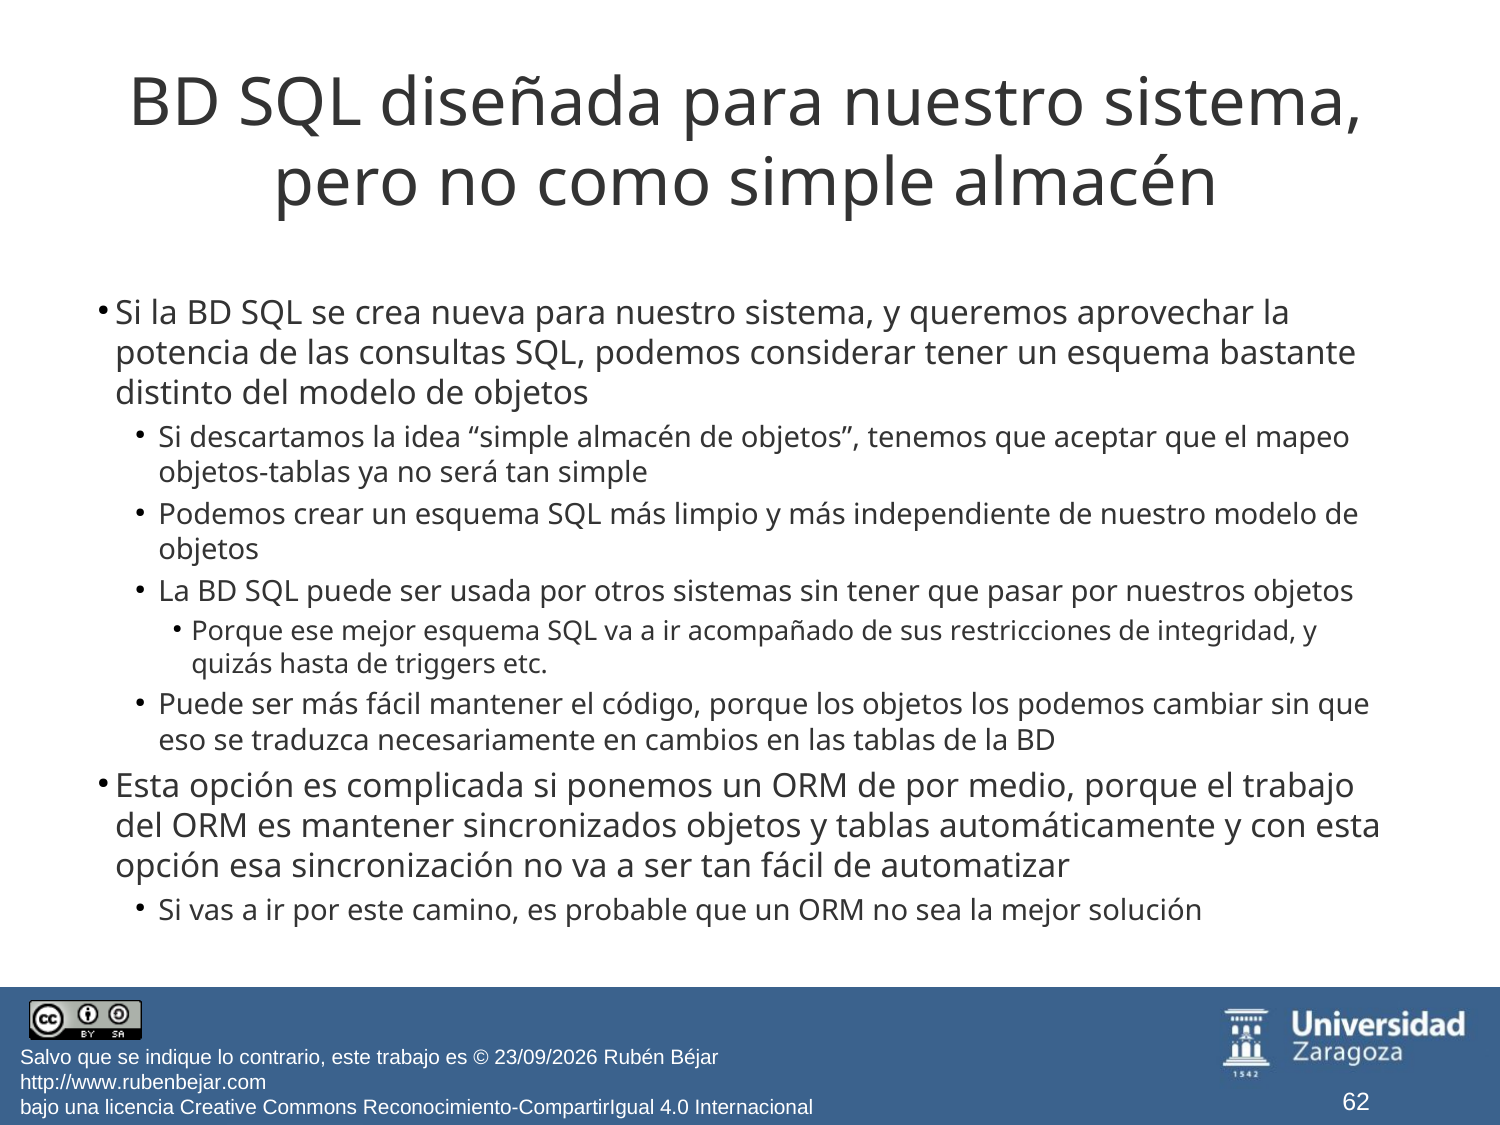

# BD SQL diseñada para nuestro sistema, pero no como simple almacén
Si la BD SQL se crea nueva para nuestro sistema, y queremos aprovechar la potencia de las consultas SQL, podemos considerar tener un esquema bastante distinto del modelo de objetos
Si descartamos la idea “simple almacén de objetos”, tenemos que aceptar que el mapeo objetos-tablas ya no será tan simple
Podemos crear un esquema SQL más limpio y más independiente de nuestro modelo de objetos
La BD SQL puede ser usada por otros sistemas sin tener que pasar por nuestros objetos
Porque ese mejor esquema SQL va a ir acompañado de sus restricciones de integridad, y quizás hasta de triggers etc.
Puede ser más fácil mantener el código, porque los objetos los podemos cambiar sin que eso se traduzca necesariamente en cambios en las tablas de la BD
Esta opción es complicada si ponemos un ORM de por medio, porque el trabajo del ORM es mantener sincronizados objetos y tablas automáticamente y con esta opción esa sincronización no va a ser tan fácil de automatizar
Si vas a ir por este camino, es probable que un ORM no sea la mejor solución